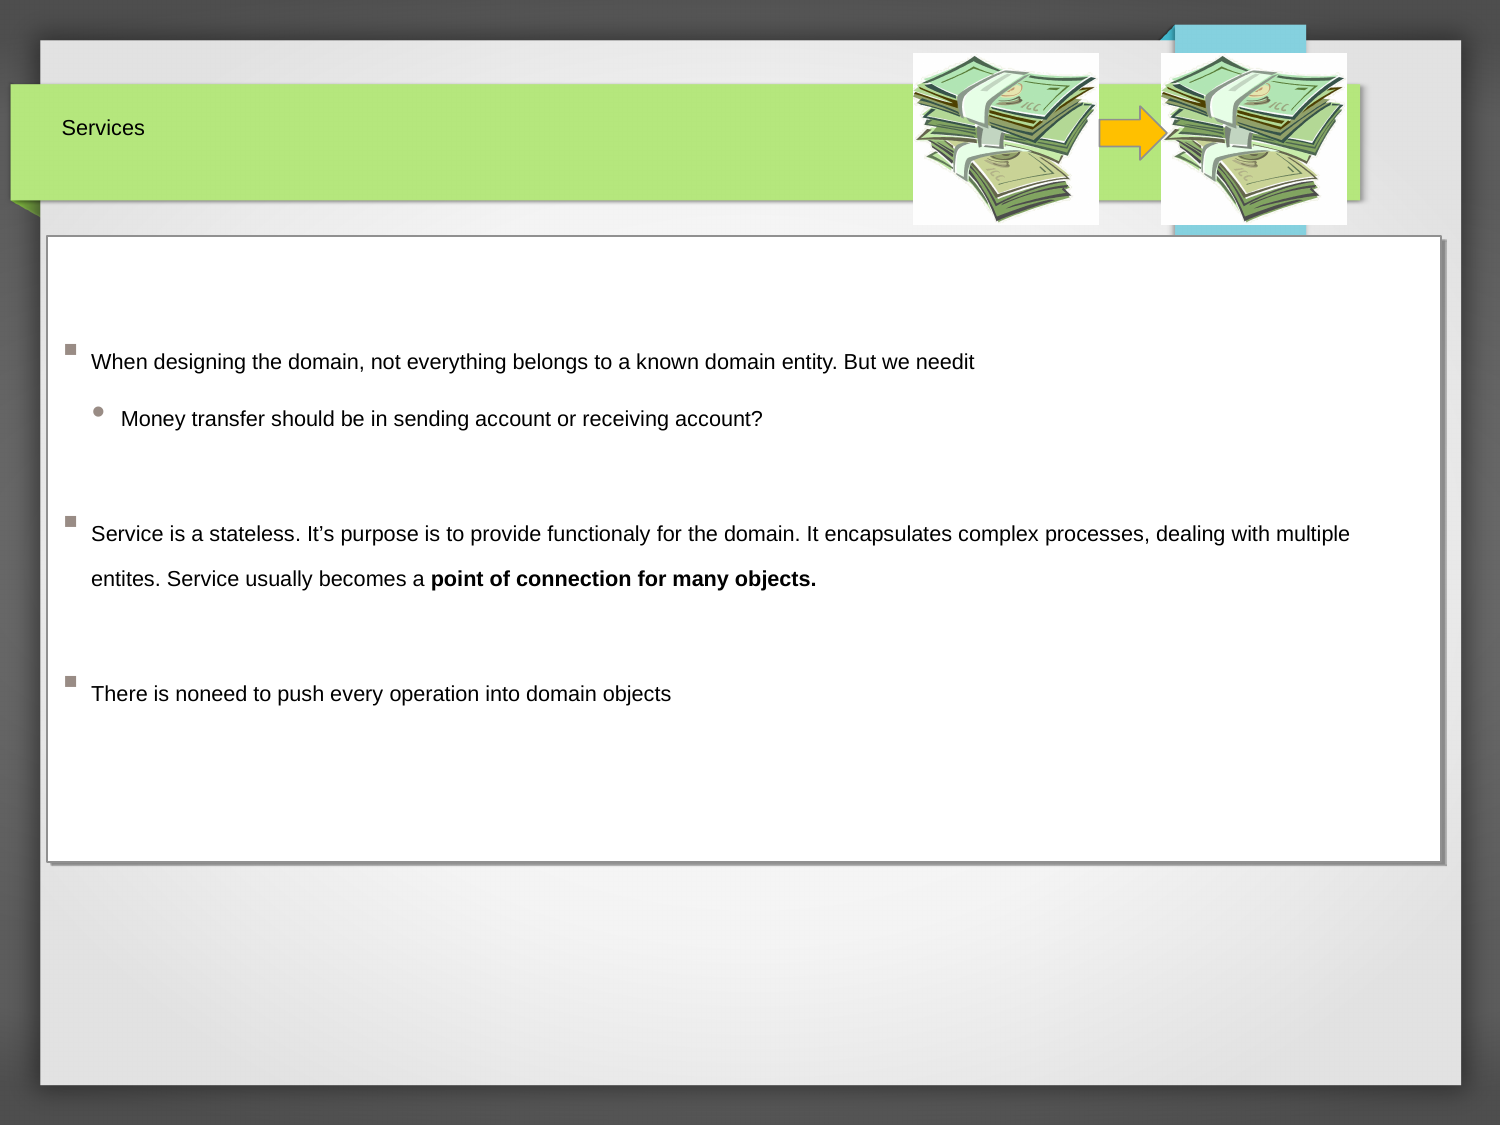

Services
When designing the domain, not everything belongs to a known domain entity. But we needit
Money transfer should be in sending account or receiving account?
Service is a stateless. It’s purpose is to provide functionaly for the domain. It encapsulates complex processes, dealing with multiple entites. Service usually becomes a point of connection for many objects.
There is noneed to push every operation into domain objects